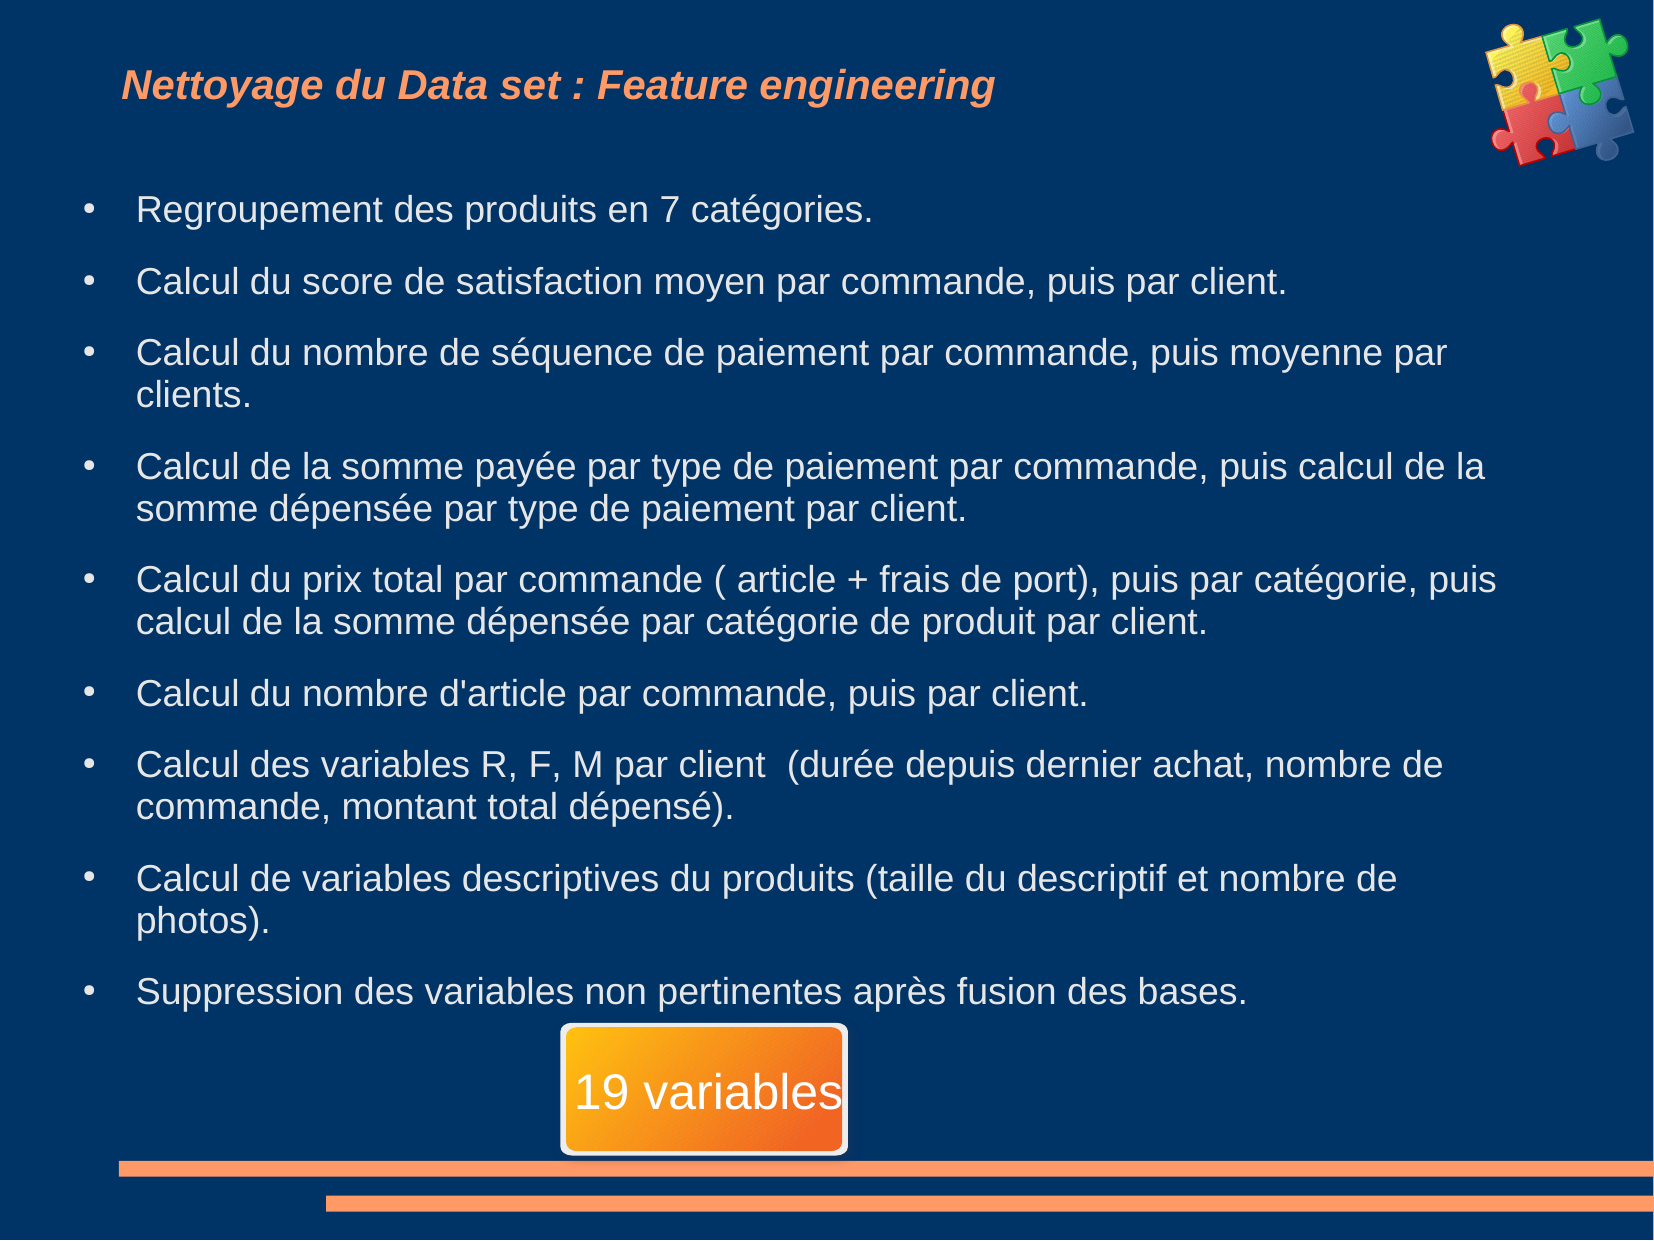

# Nettoyage du Data set : Feature engineering
Regroupement des produits en 7 catégories.
Calcul du score de satisfaction moyen par commande, puis par client.
Calcul du nombre de séquence de paiement par commande, puis moyenne par clients.
Calcul de la somme payée par type de paiement par commande, puis calcul de la somme dépensée par type de paiement par client.
Calcul du prix total par commande ( article + frais de port), puis par catégorie, puis calcul de la somme dépensée par catégorie de produit par client.
Calcul du nombre d'article par commande, puis par client.
Calcul des variables R, F, M par client (durée depuis dernier achat, nombre de commande, montant total dépensé).
Calcul de variables descriptives du produits (taille du descriptif et nombre de photos).
Suppression des variables non pertinentes après fusion des bases.
19 variables